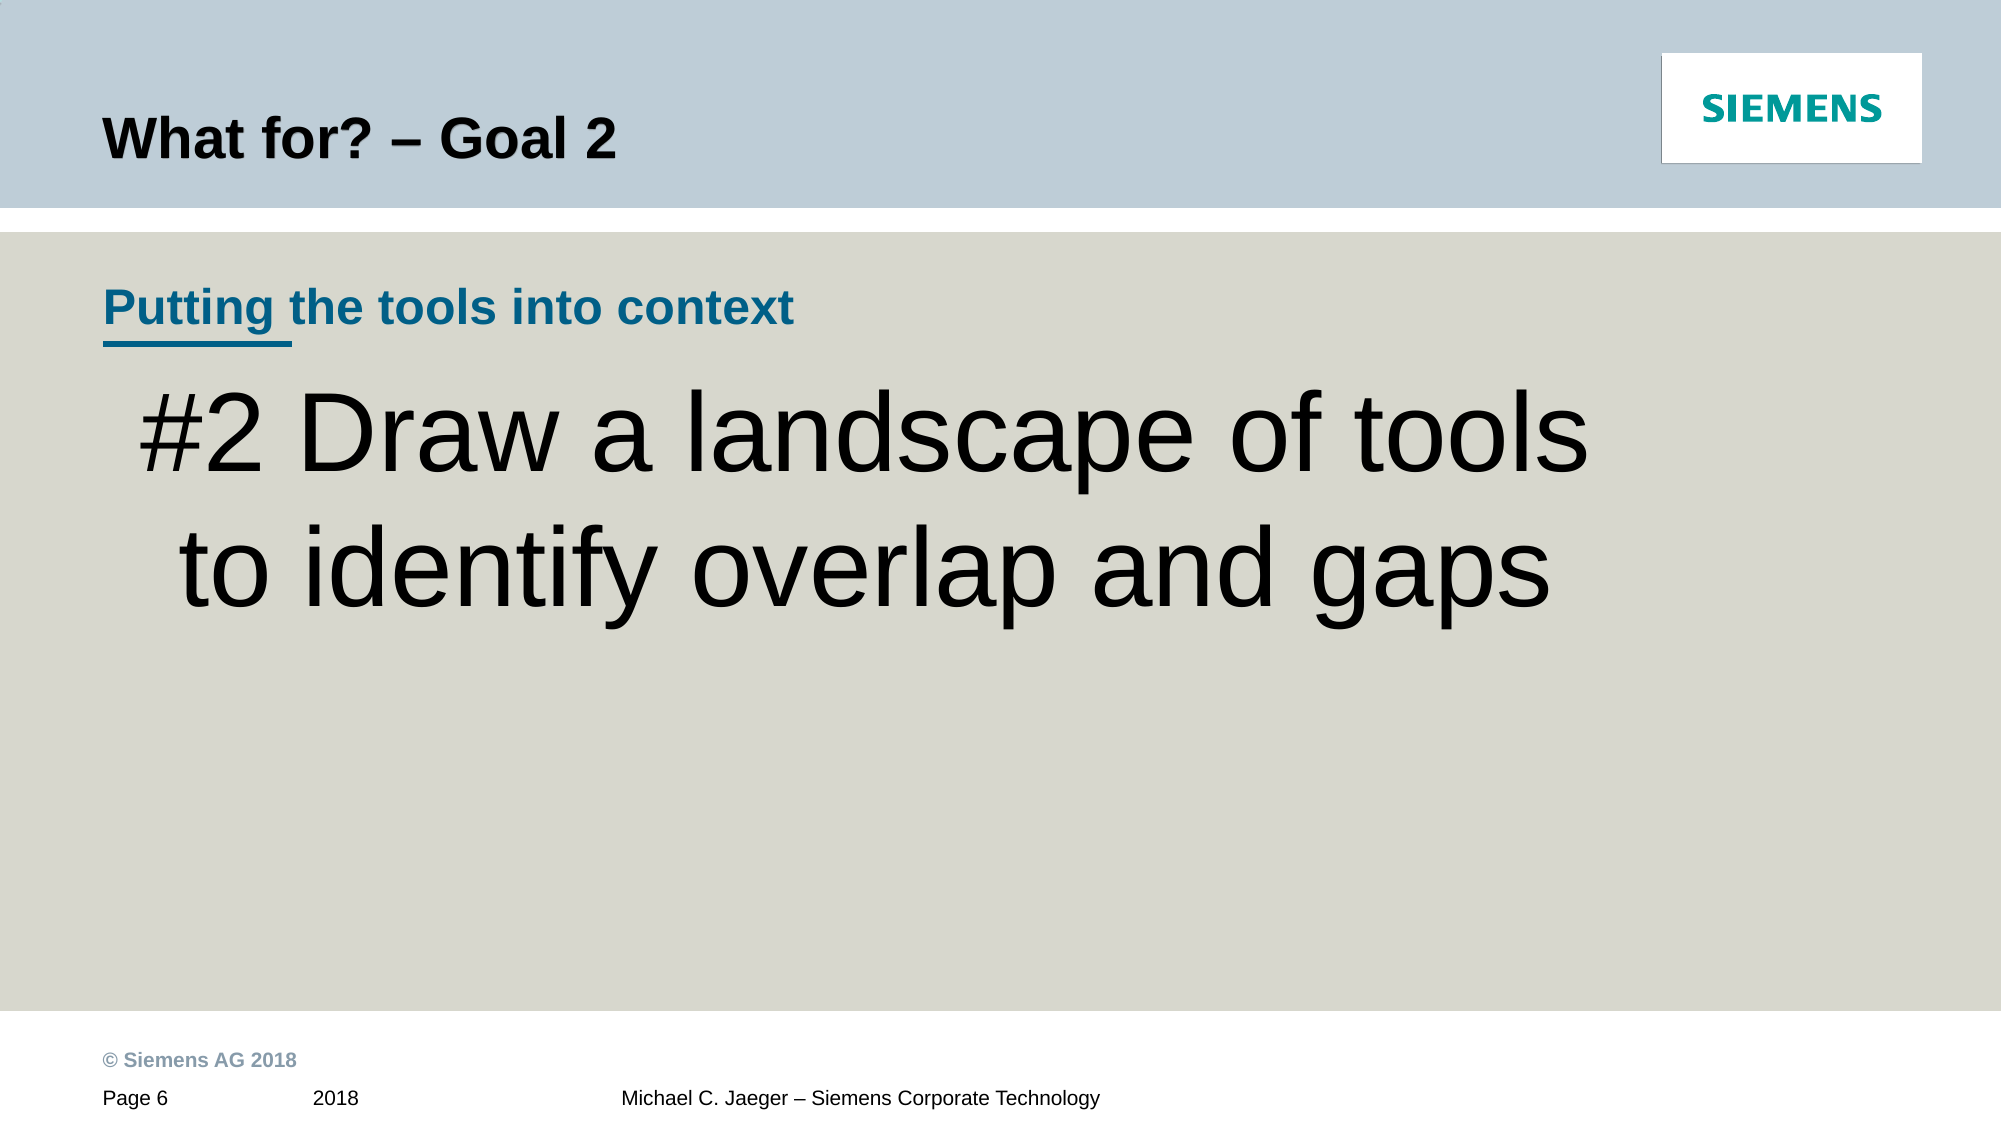

# What for? – Goal 2
Putting the tools into context
#2 Draw a landscape of tools
to identify overlap and gaps